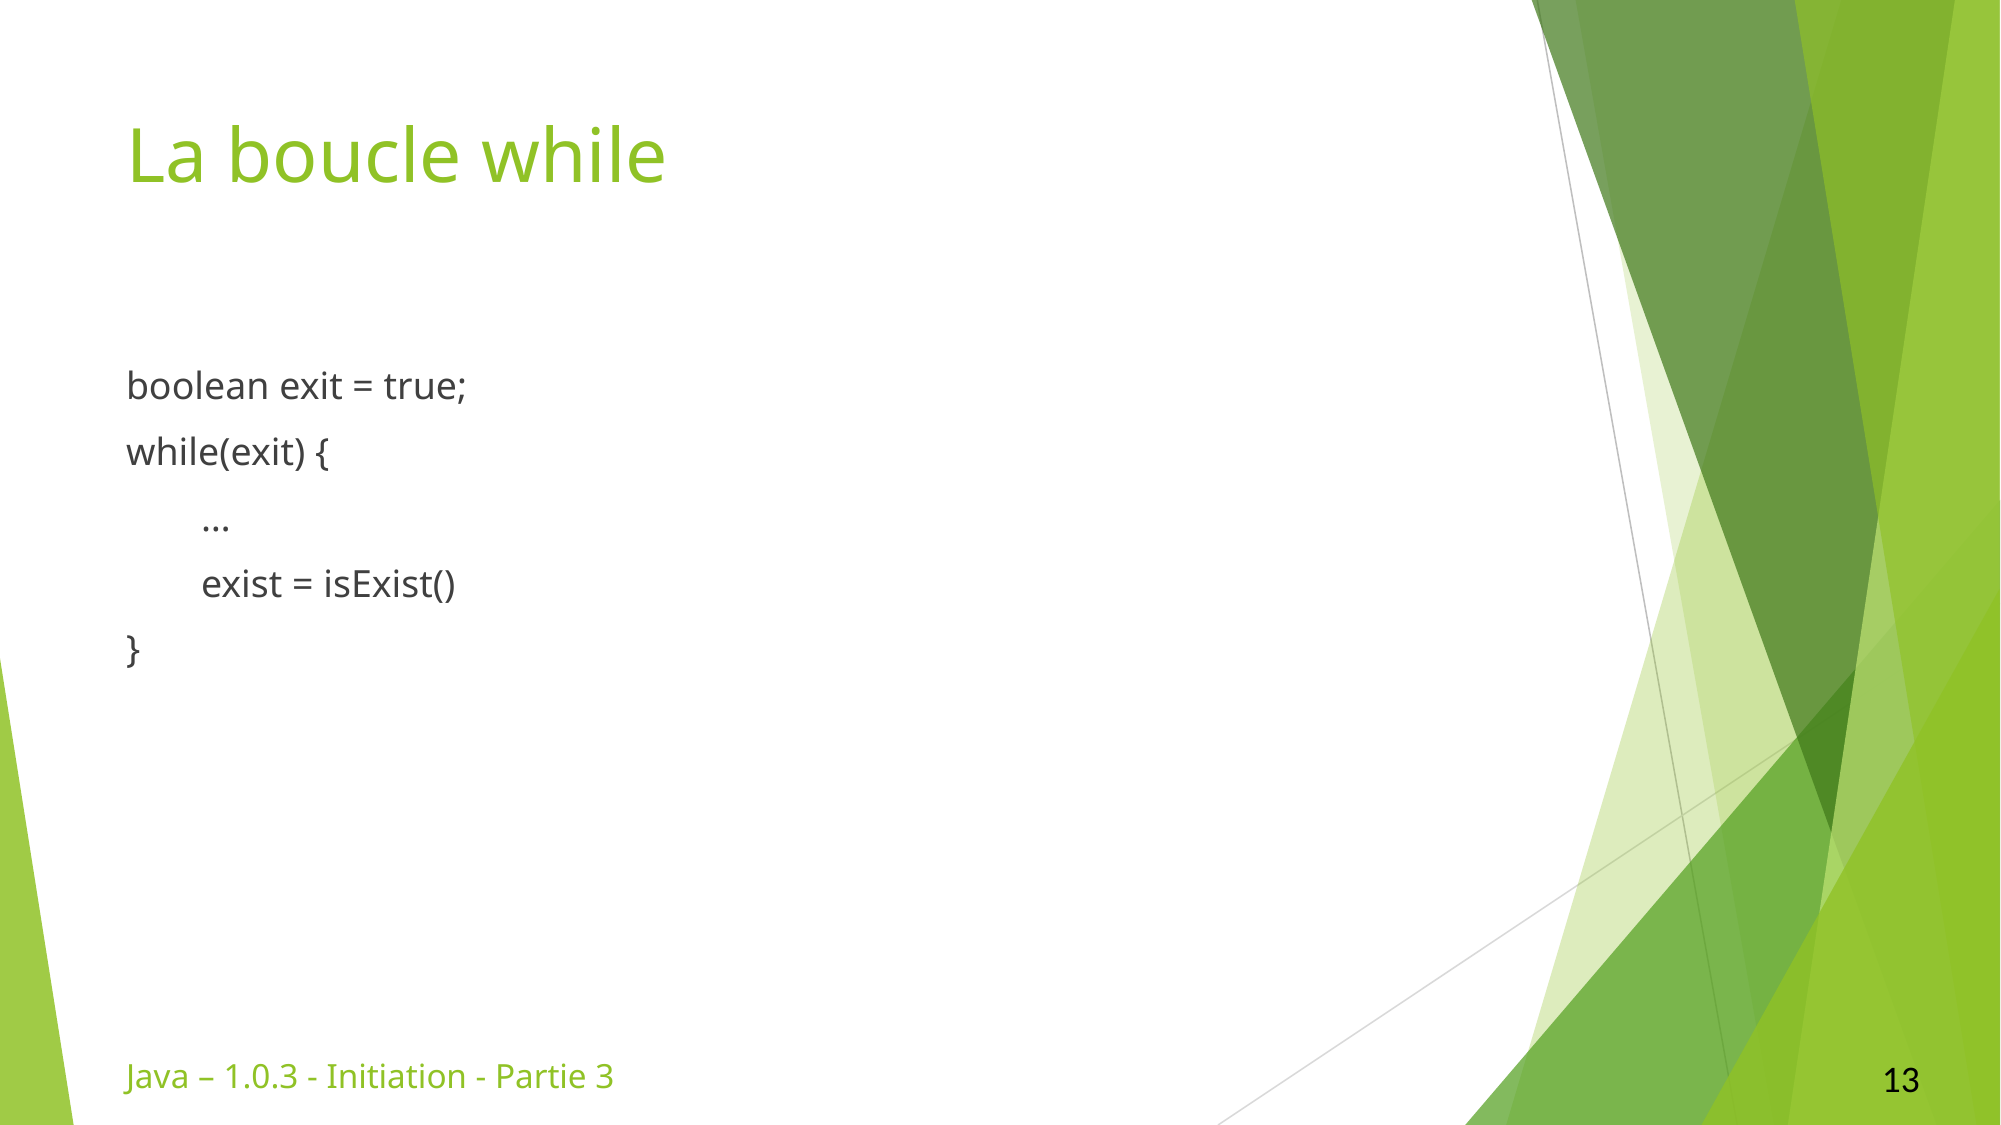

# La boucle while
boolean exit = true;
while(exit) {
	…
	exist = isExist()
}
Java – 1.0.3 - Initiation - Partie 3